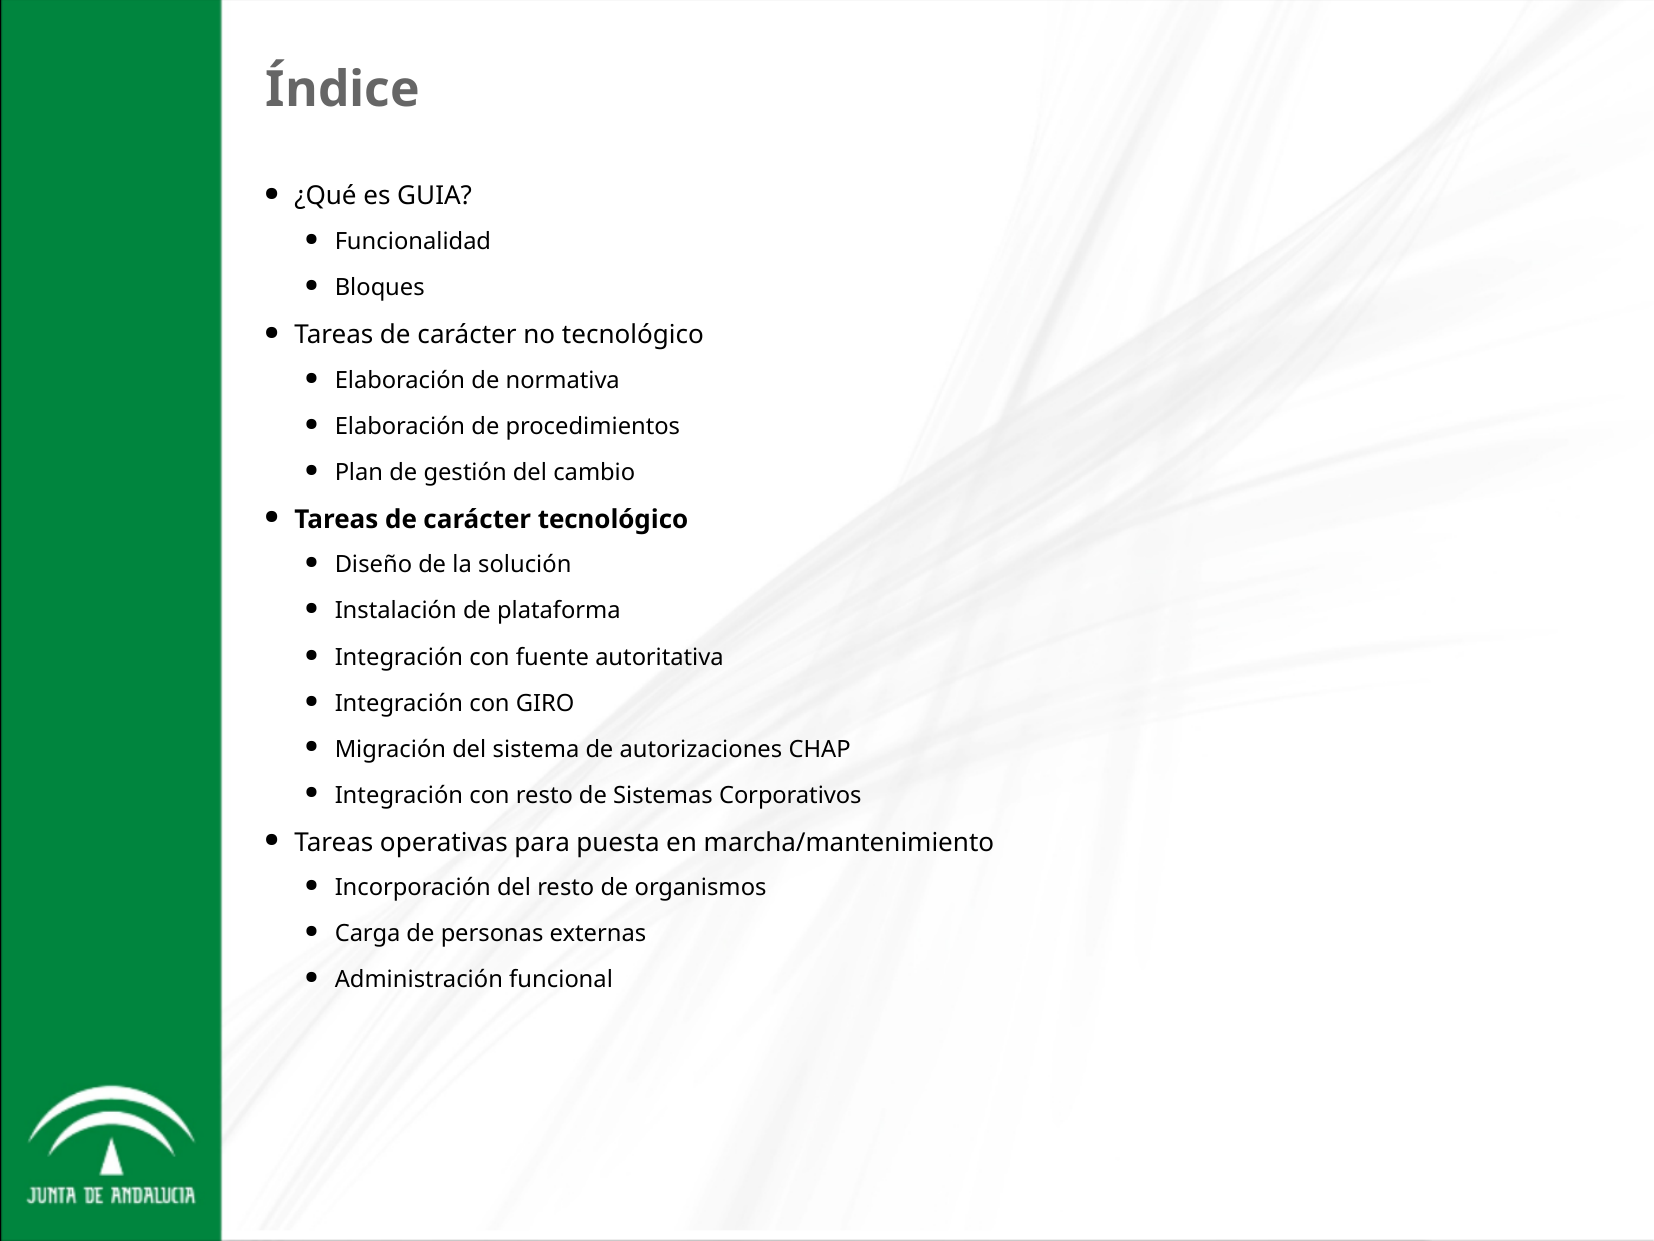

# Índice
¿Qué es GUIA?
Funcionalidad
Bloques
Tareas de carácter no tecnológico
Elaboración de normativa
Elaboración de procedimientos
Plan de gestión del cambio
Tareas de carácter tecnológico
Diseño de la solución
Instalación de plataforma
Integración con fuente autoritativa
Integración con GIRO
Migración del sistema de autorizaciones CHAP
Integración con resto de Sistemas Corporativos
Tareas operativas para puesta en marcha/mantenimiento
Incorporación del resto de organismos
Carga de personas externas
Administración funcional